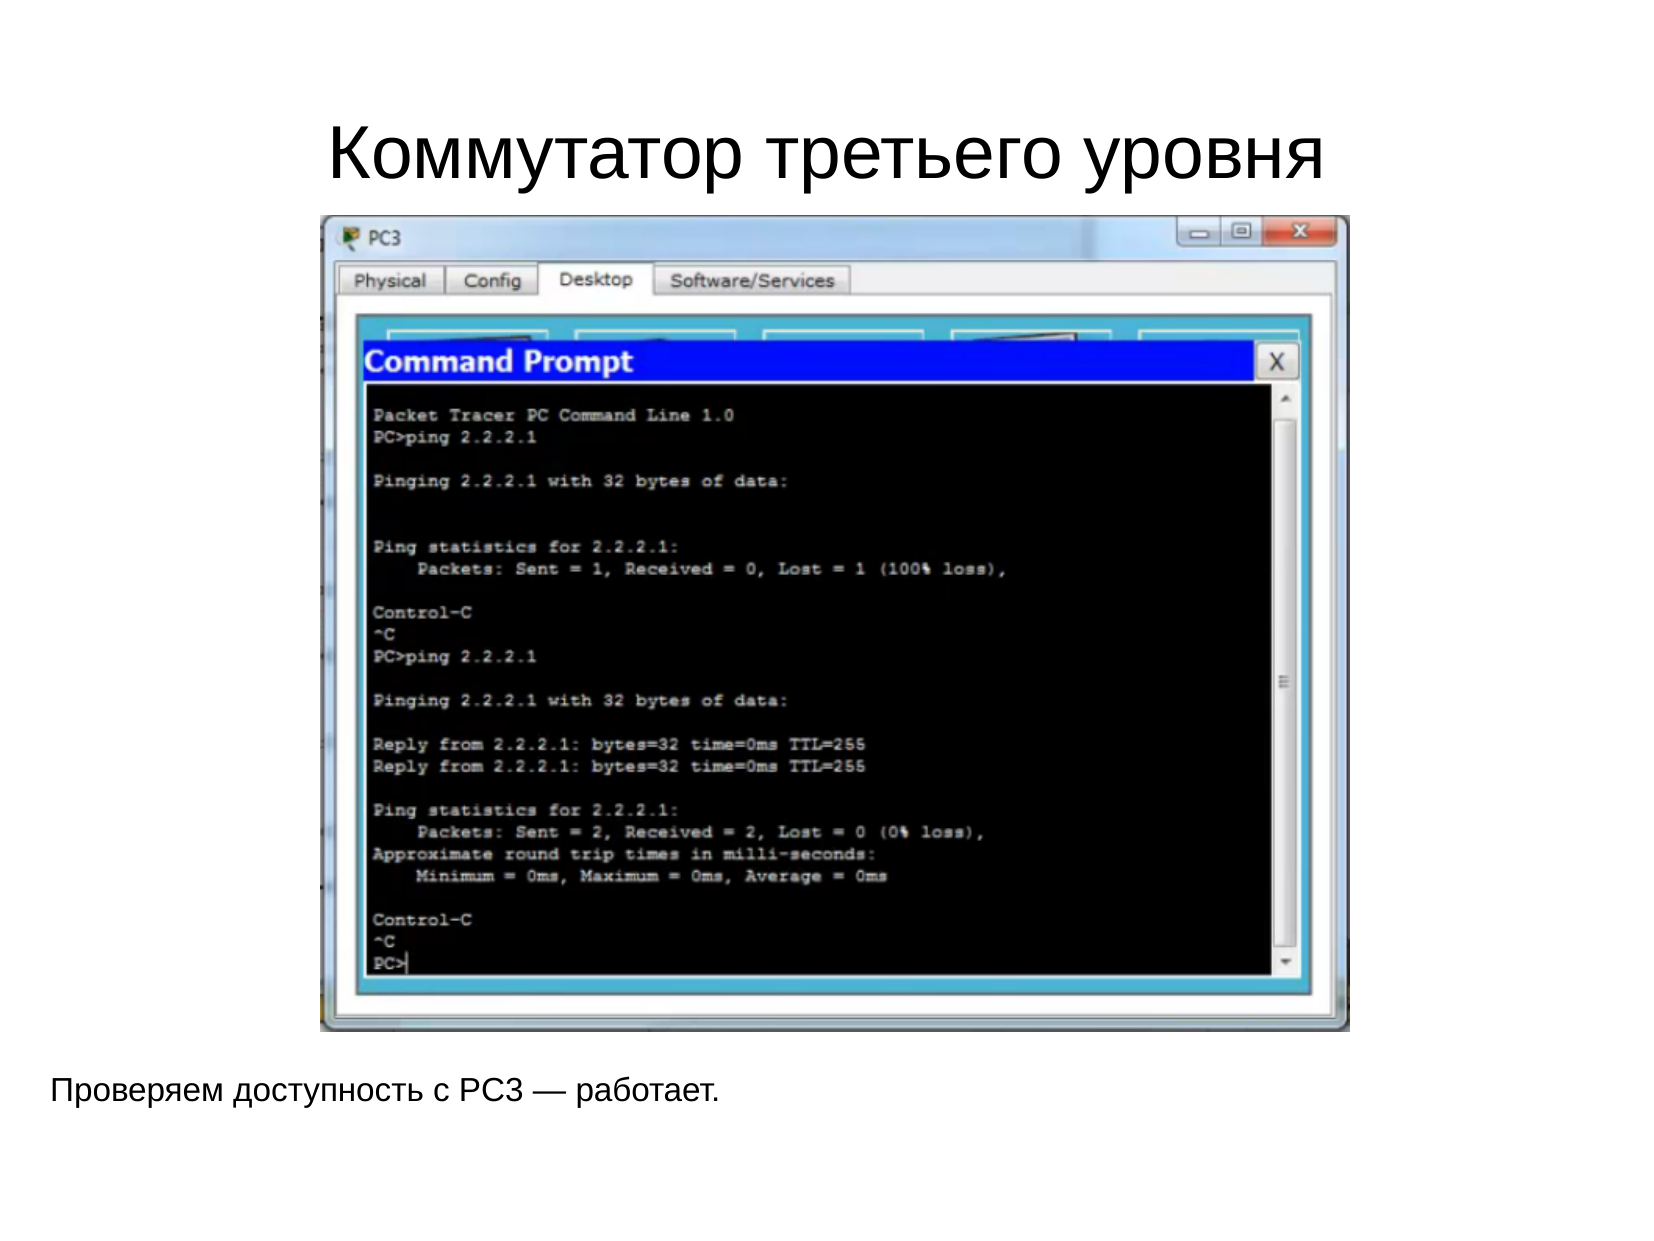

# Коммутатор третьего уровня
Проверяем доступность с PC3 — работает.